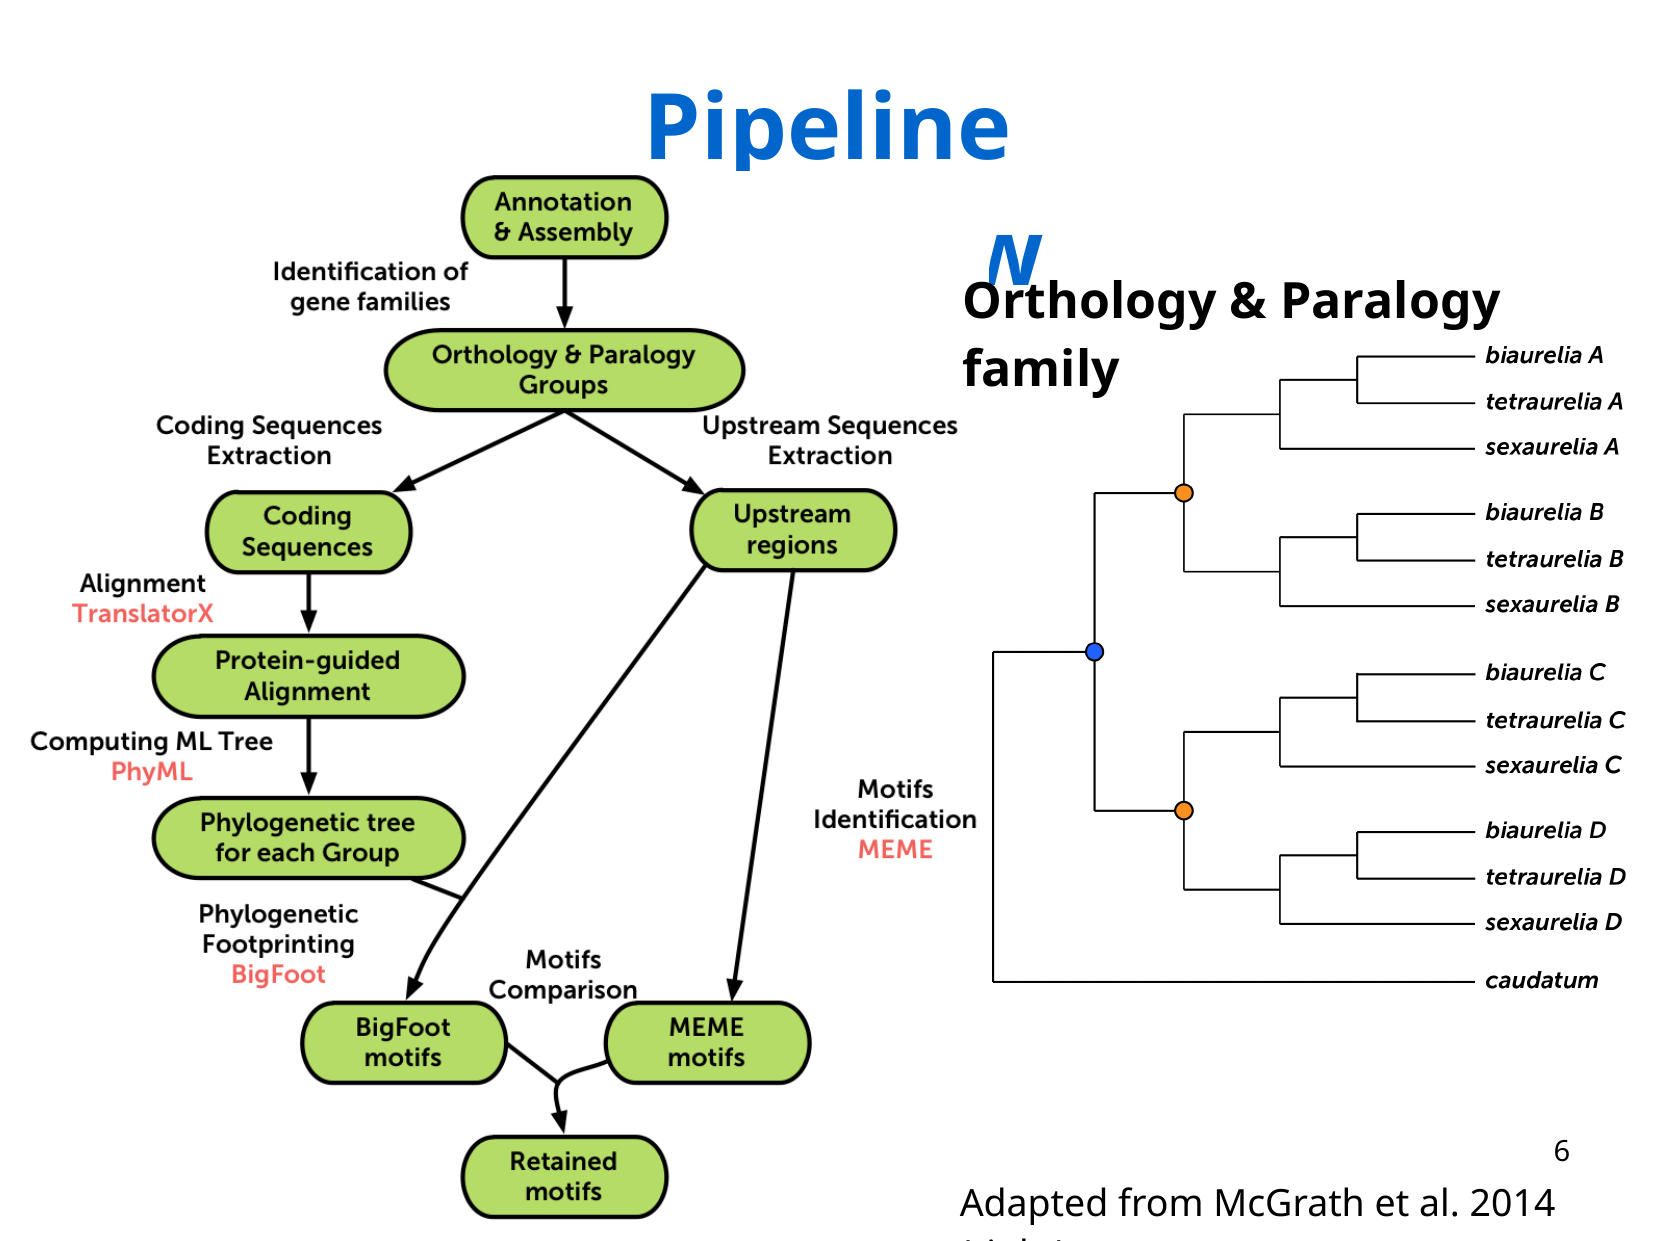

Pipeline Overview
Orthology & Paralogy family
6
Adapted from McGrath et al. 2014 (right)